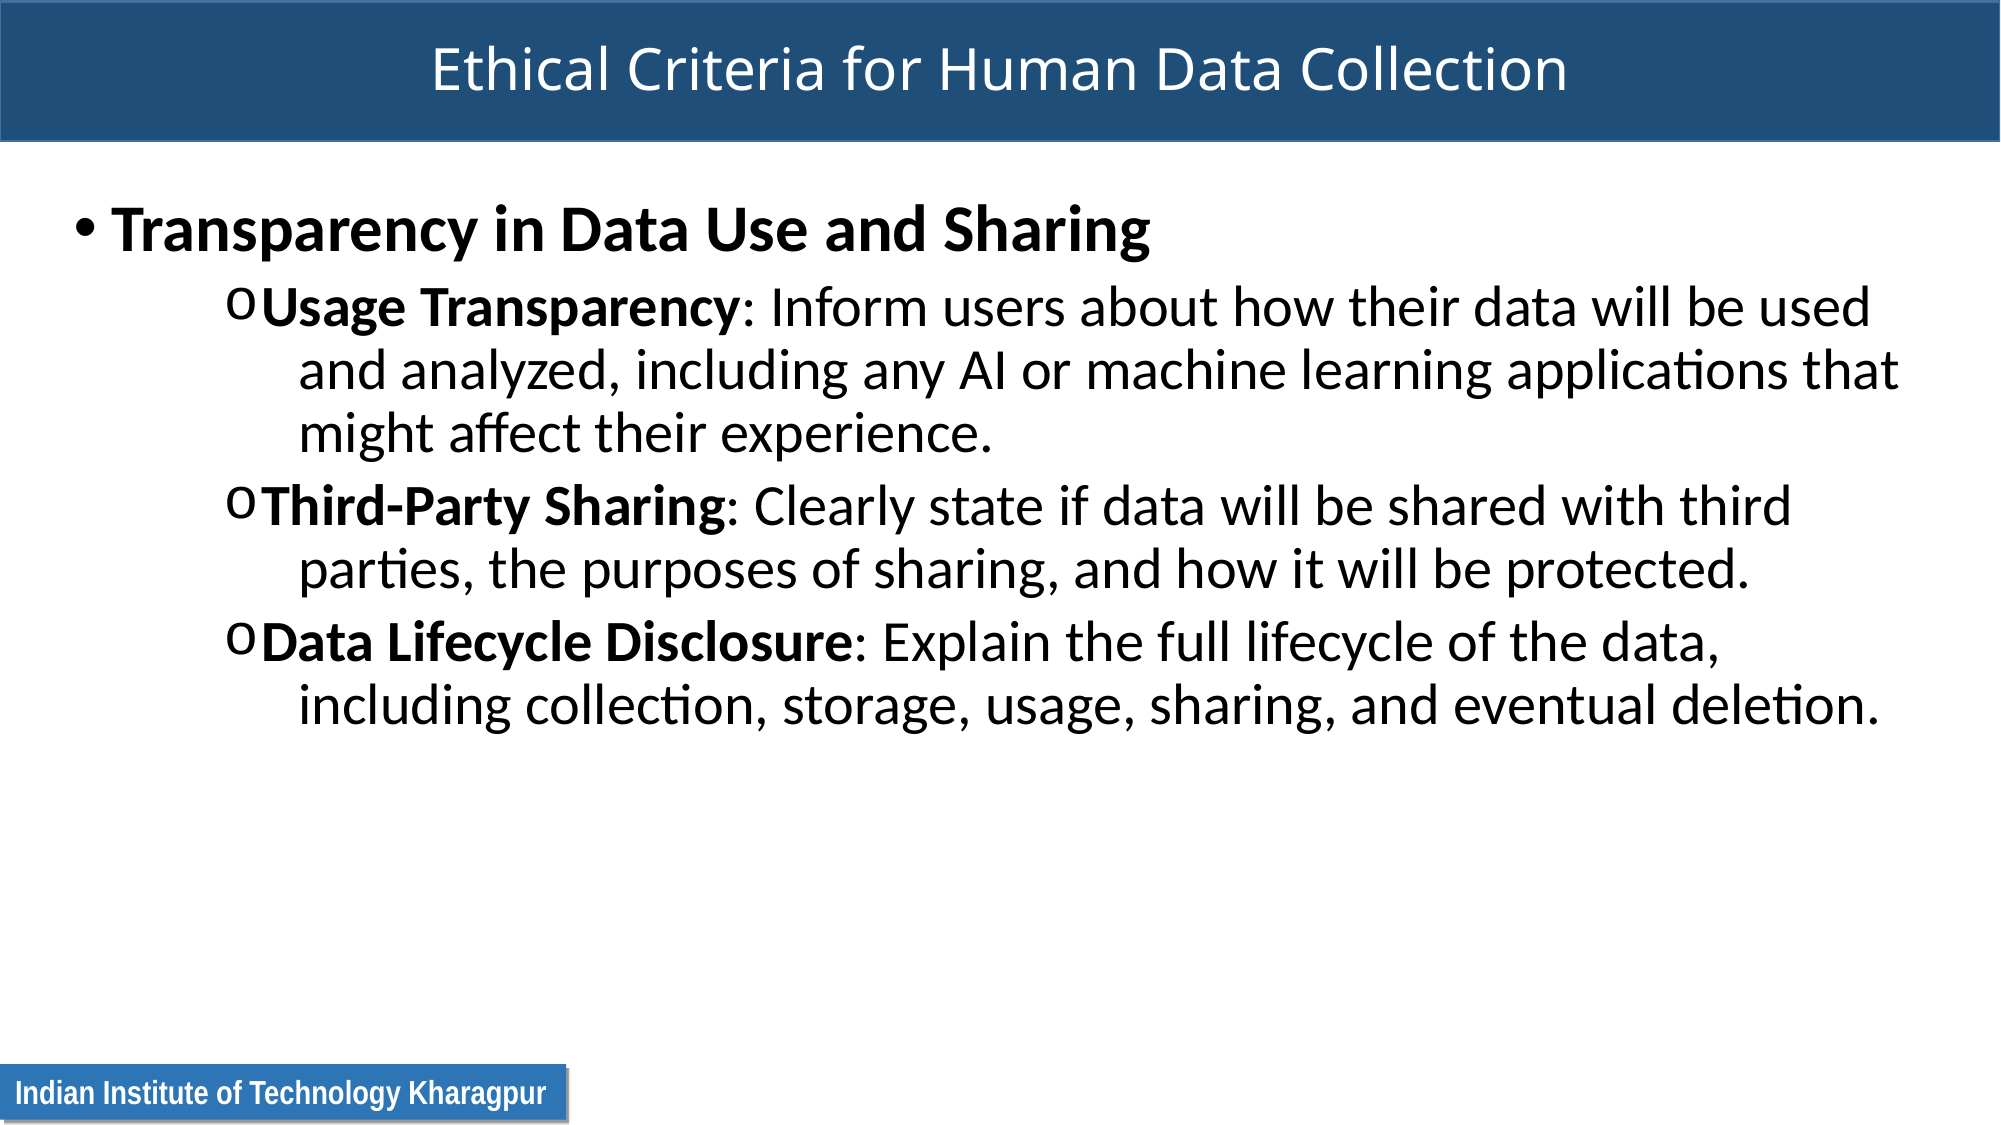

Ethical Criteria for Human Data Collection
# Transparency in Data Use and Sharing
Usage Transparency: Inform users about how their data will be used and analyzed, including any AI or machine learning applications that might affect their experience.
Third-Party Sharing: Clearly state if data will be shared with third parties, the purposes of sharing, and how it will be protected.
Data Lifecycle Disclosure: Explain the full lifecycle of the data, including collection, storage, usage, sharing, and eventual deletion.